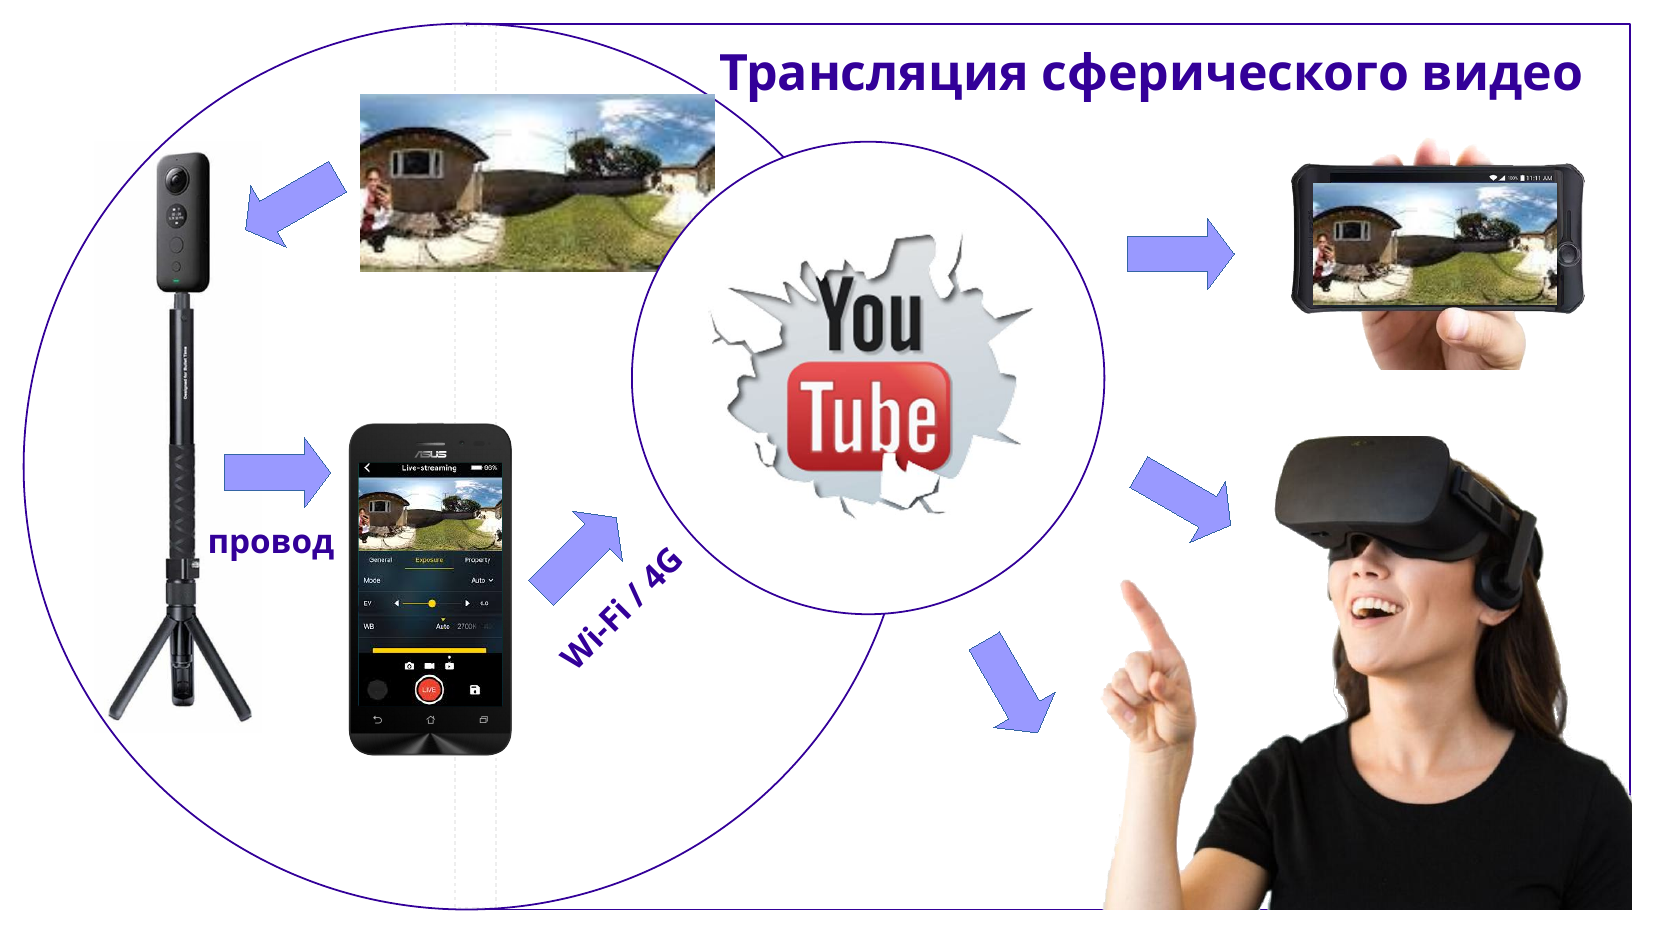

Трансляция сферического видео
провод
Wi-Fi / 4G